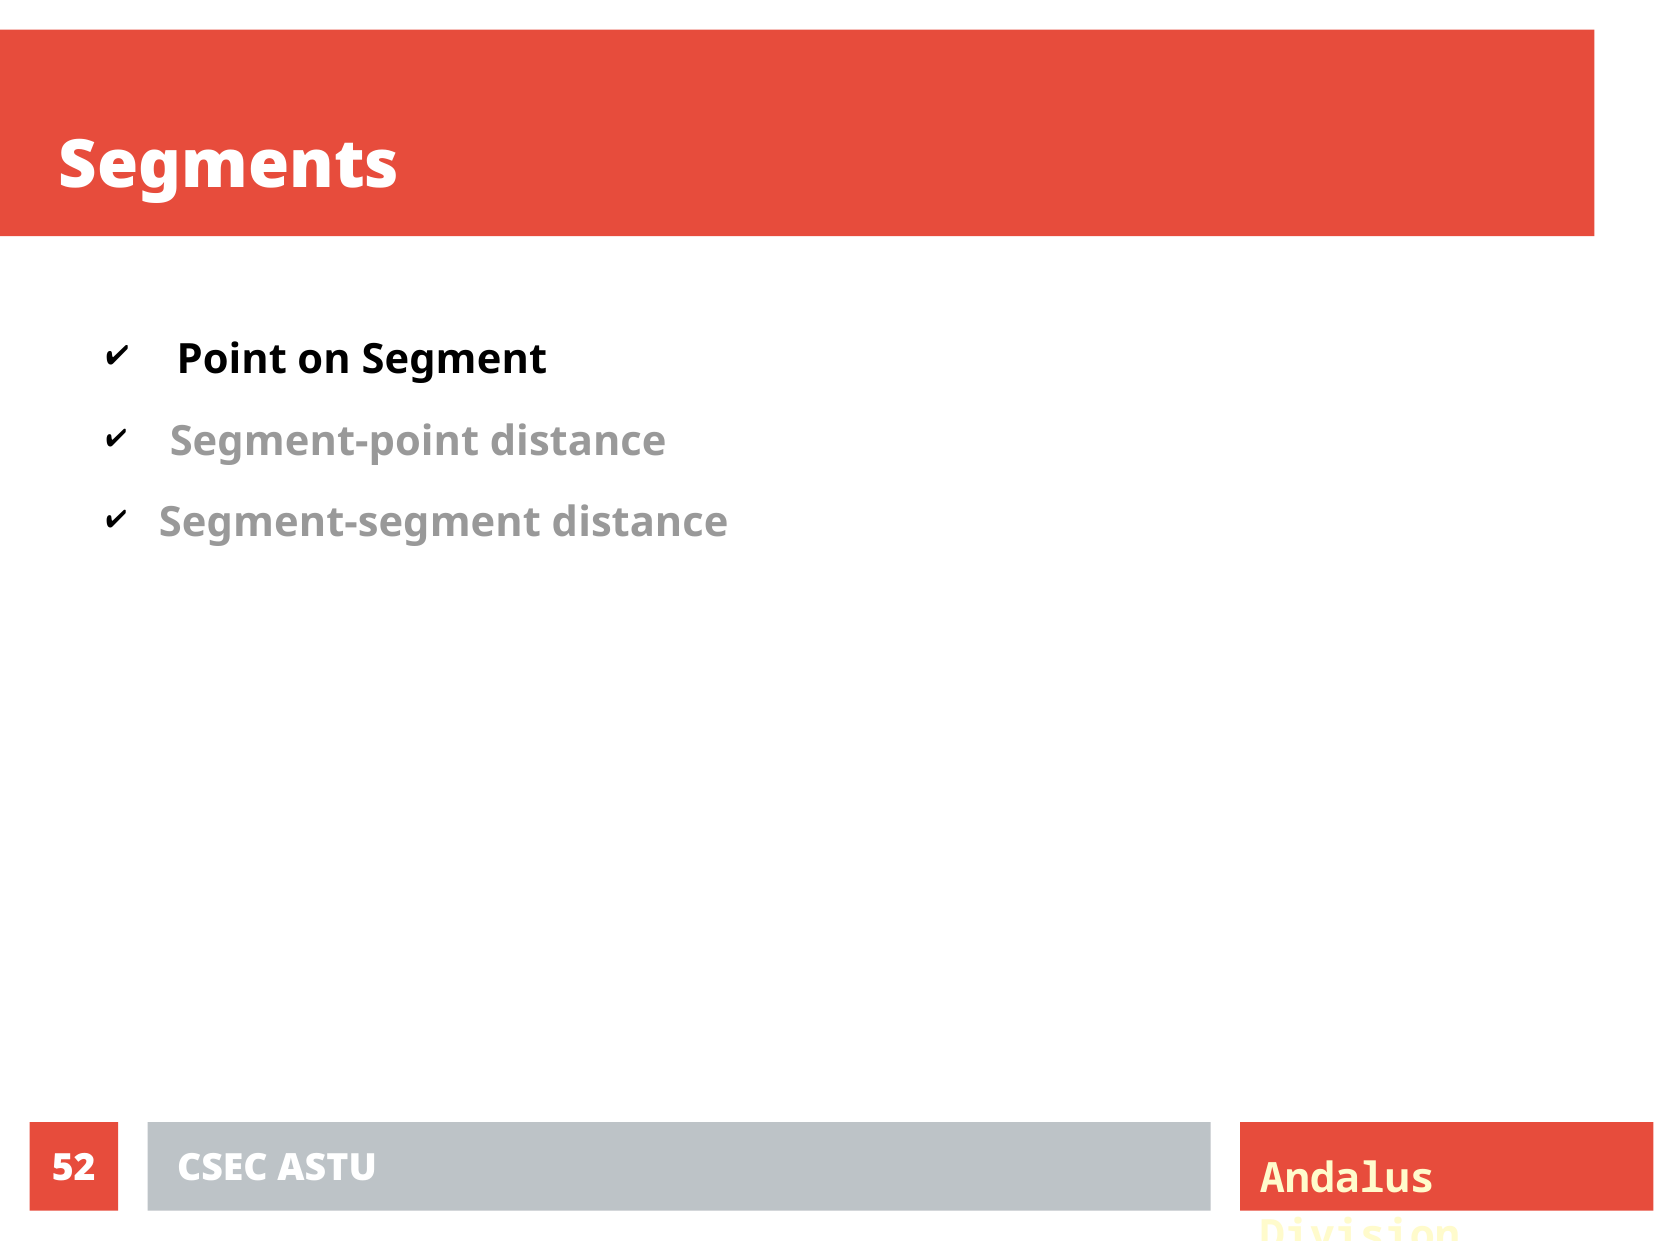

# Segments
 Point on Segment
 Segment-point distance
 Segment-segment distance
52
CSEC ASTU
Andalus Division